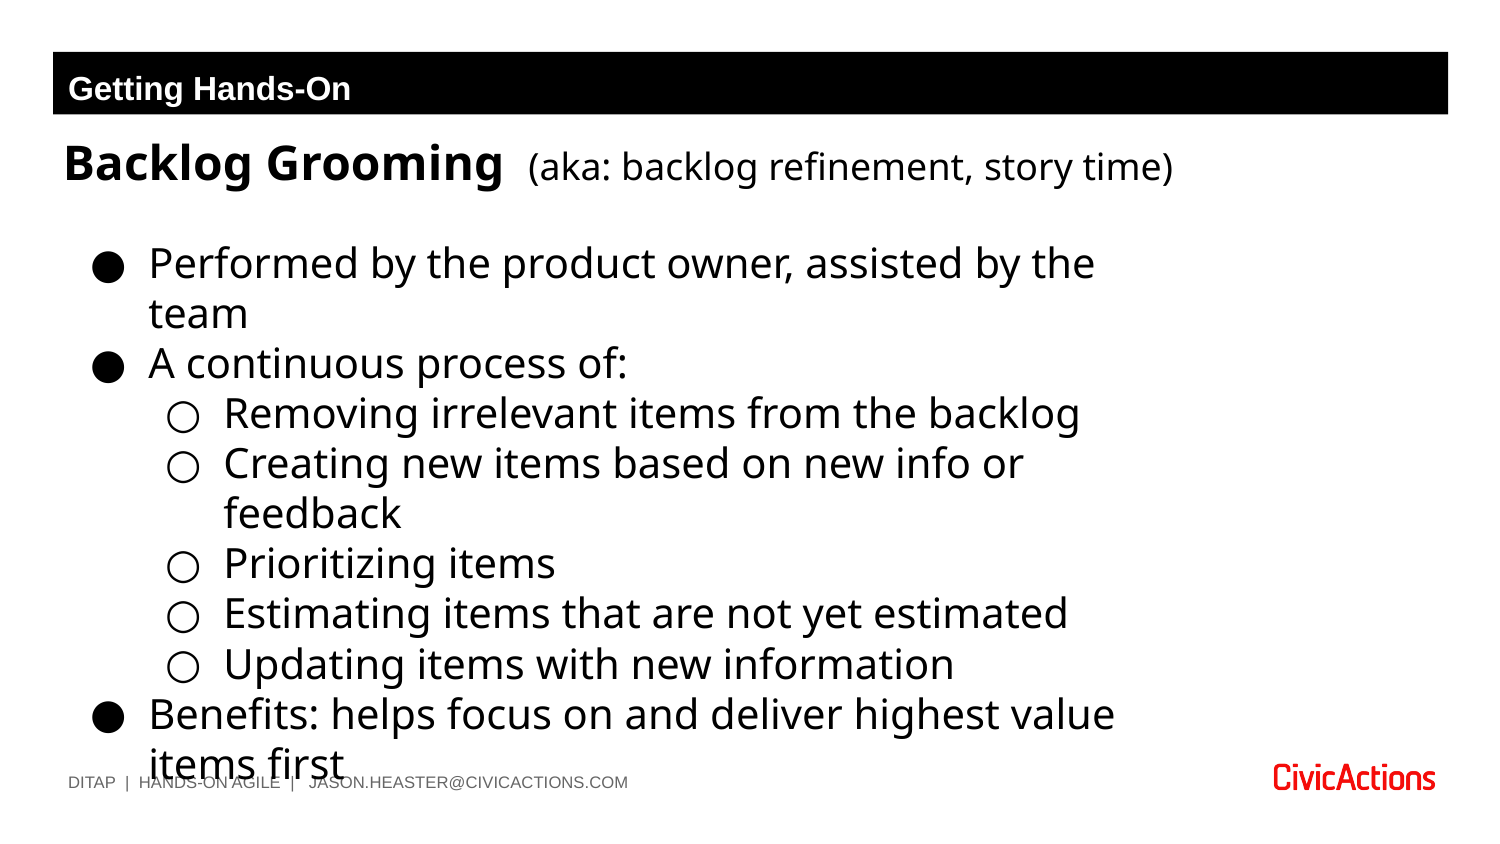

# Getting Hands-On
Backlog Grooming (aka: backlog refinement, story time)
Performed by the product owner, assisted by the team
A continuous process of:
Removing irrelevant items from the backlog
Creating new items based on new info or feedback
Prioritizing items
Estimating items that are not yet estimated
Updating items with new information
Benefits: helps focus on and deliver highest value items first